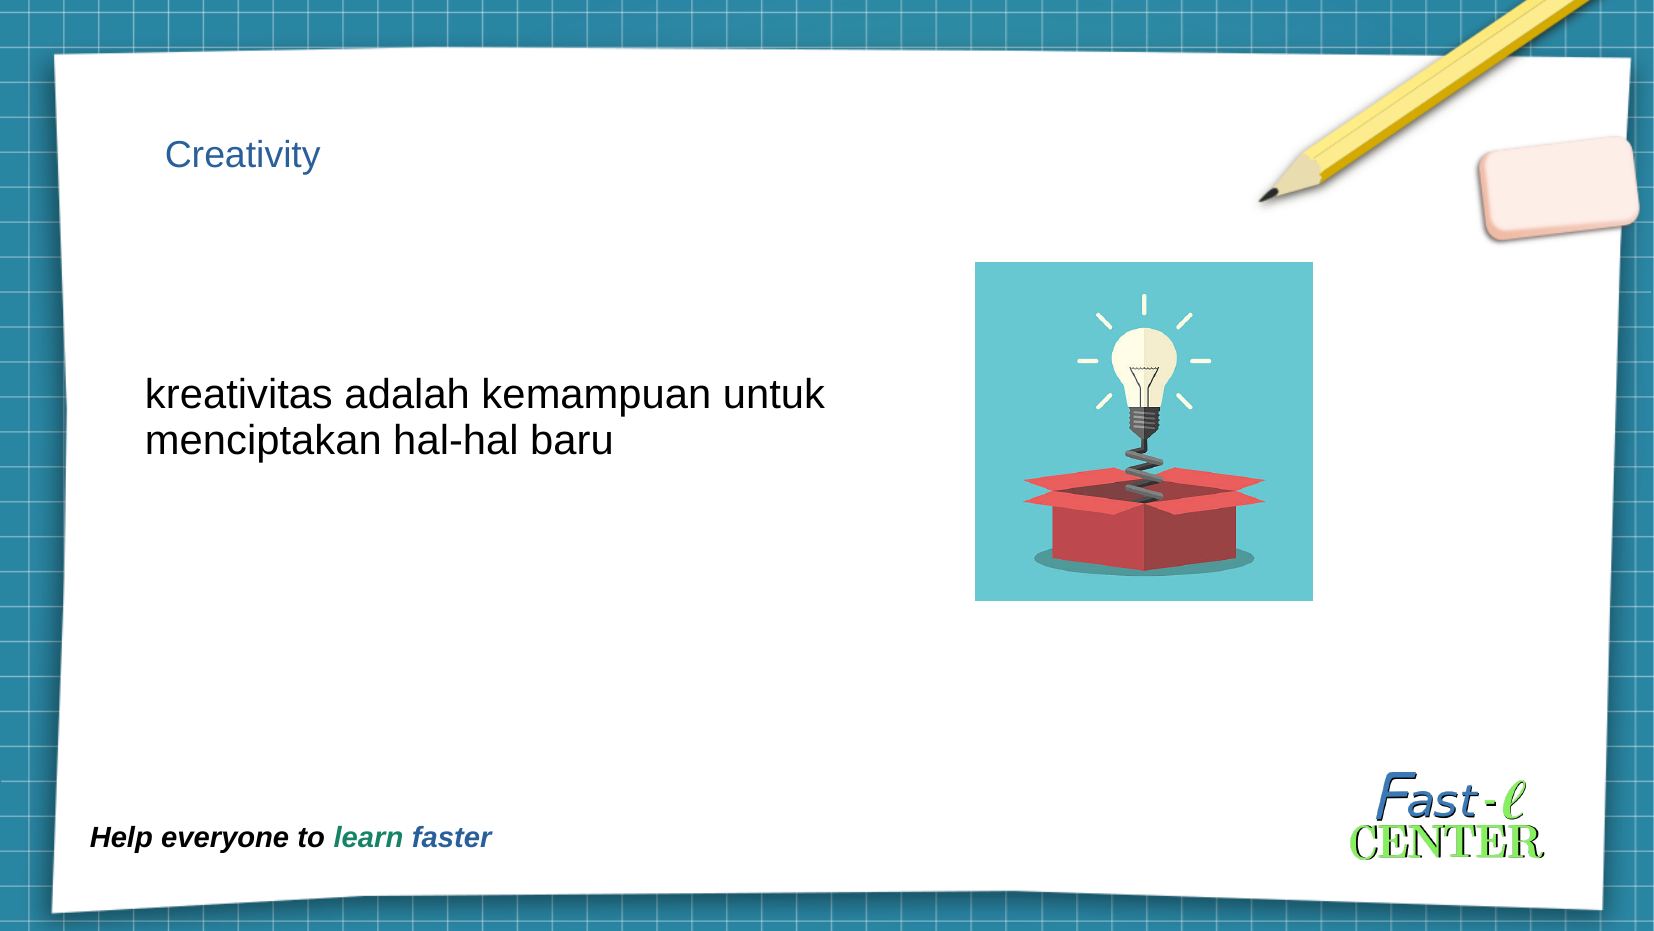

Creativity
kreativitas adalah kemampuan untuk menciptakan hal-hal baru
Help everyone to learn faster